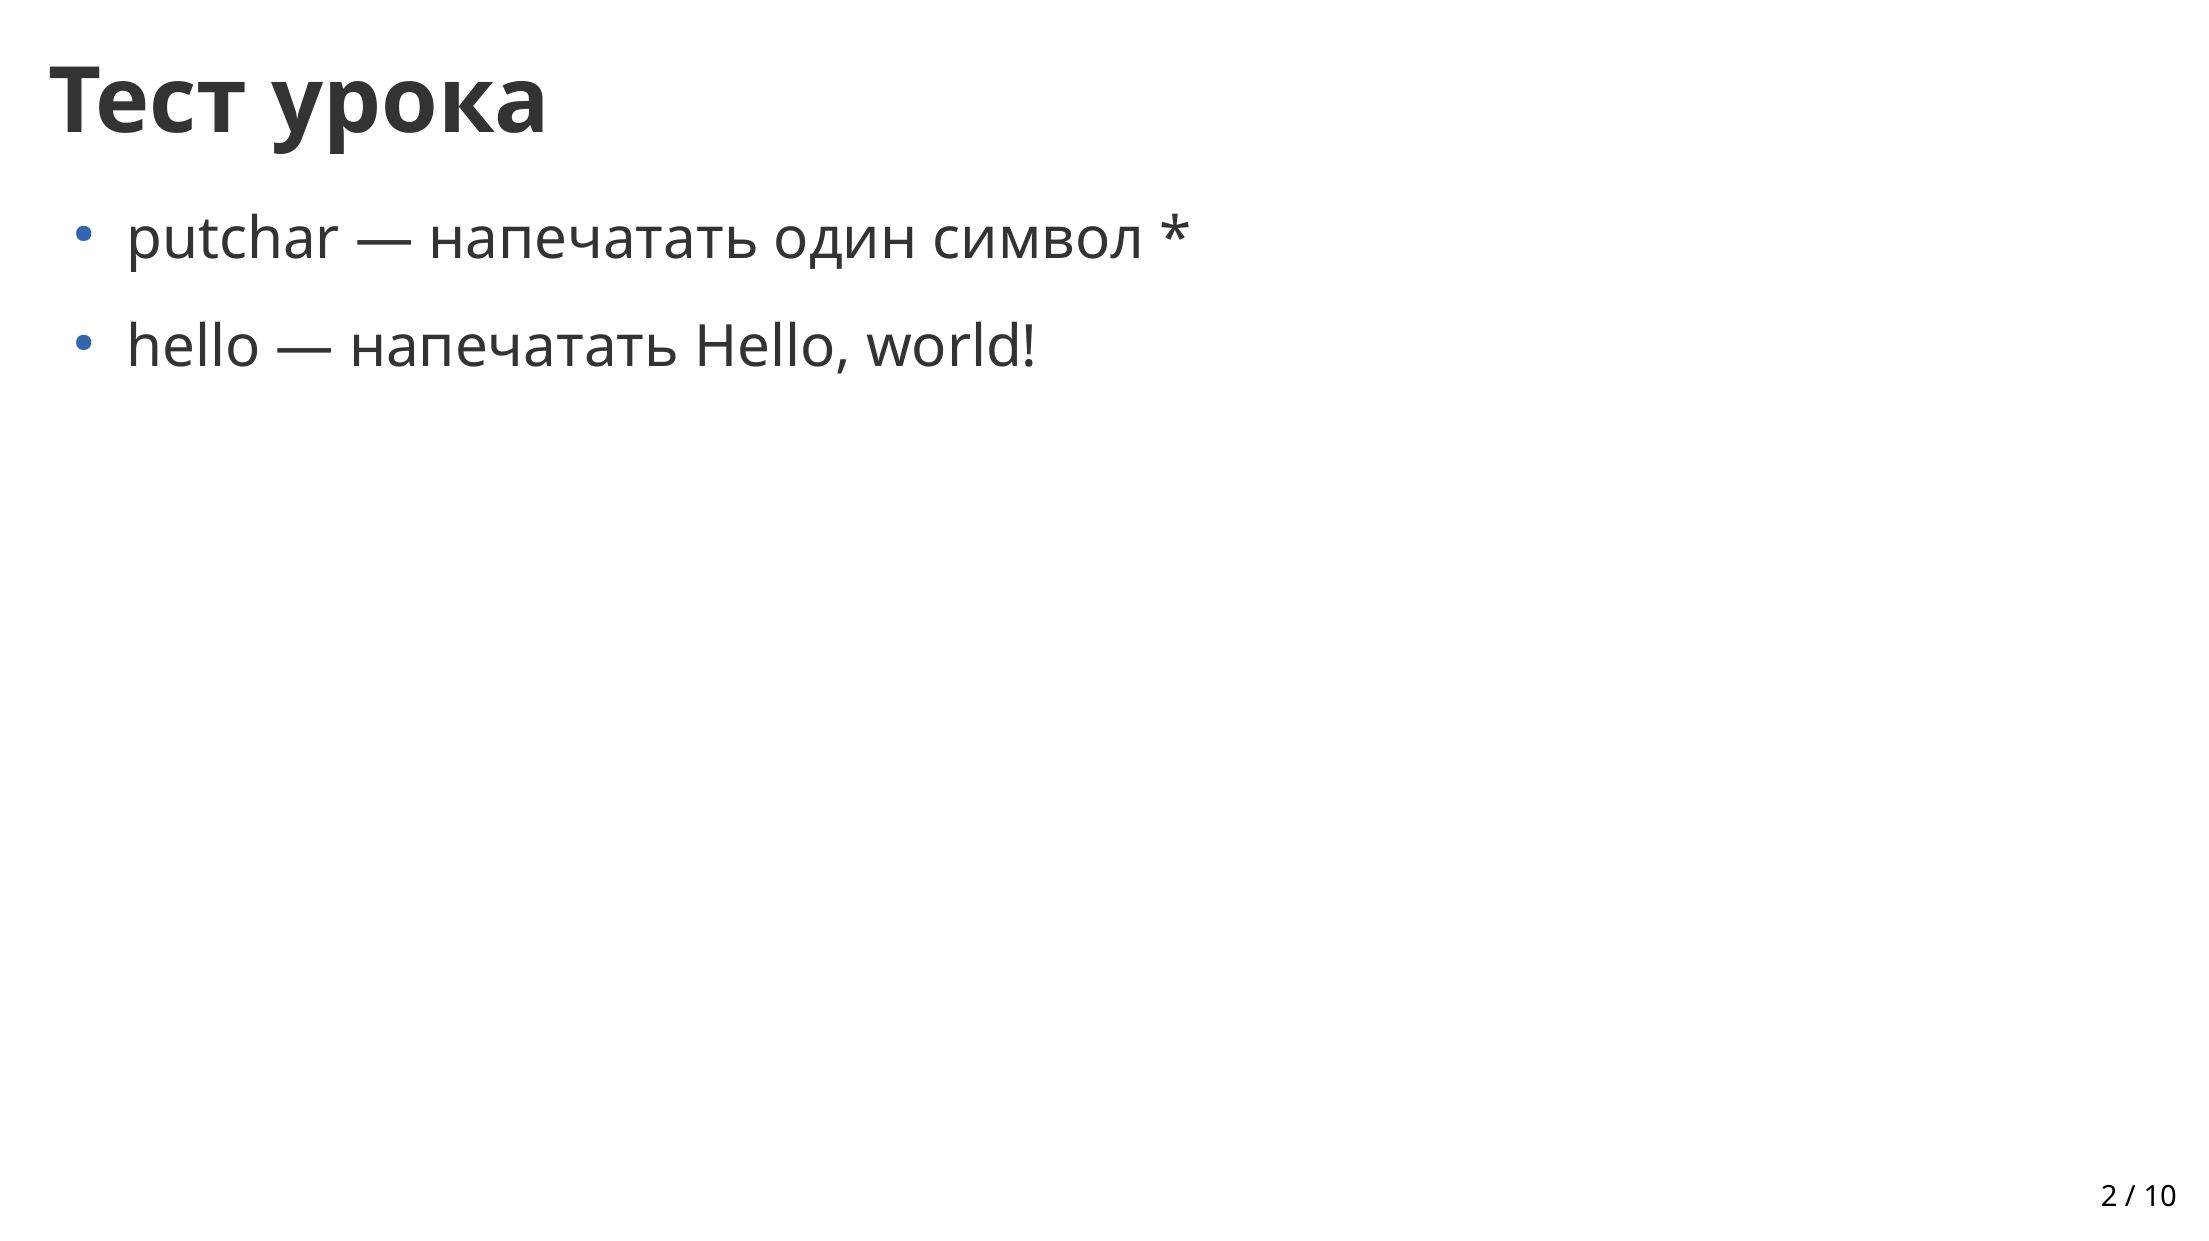

# Тест урока
putchar — напечатать один символ *
hello — напечатать Hello, world!
2